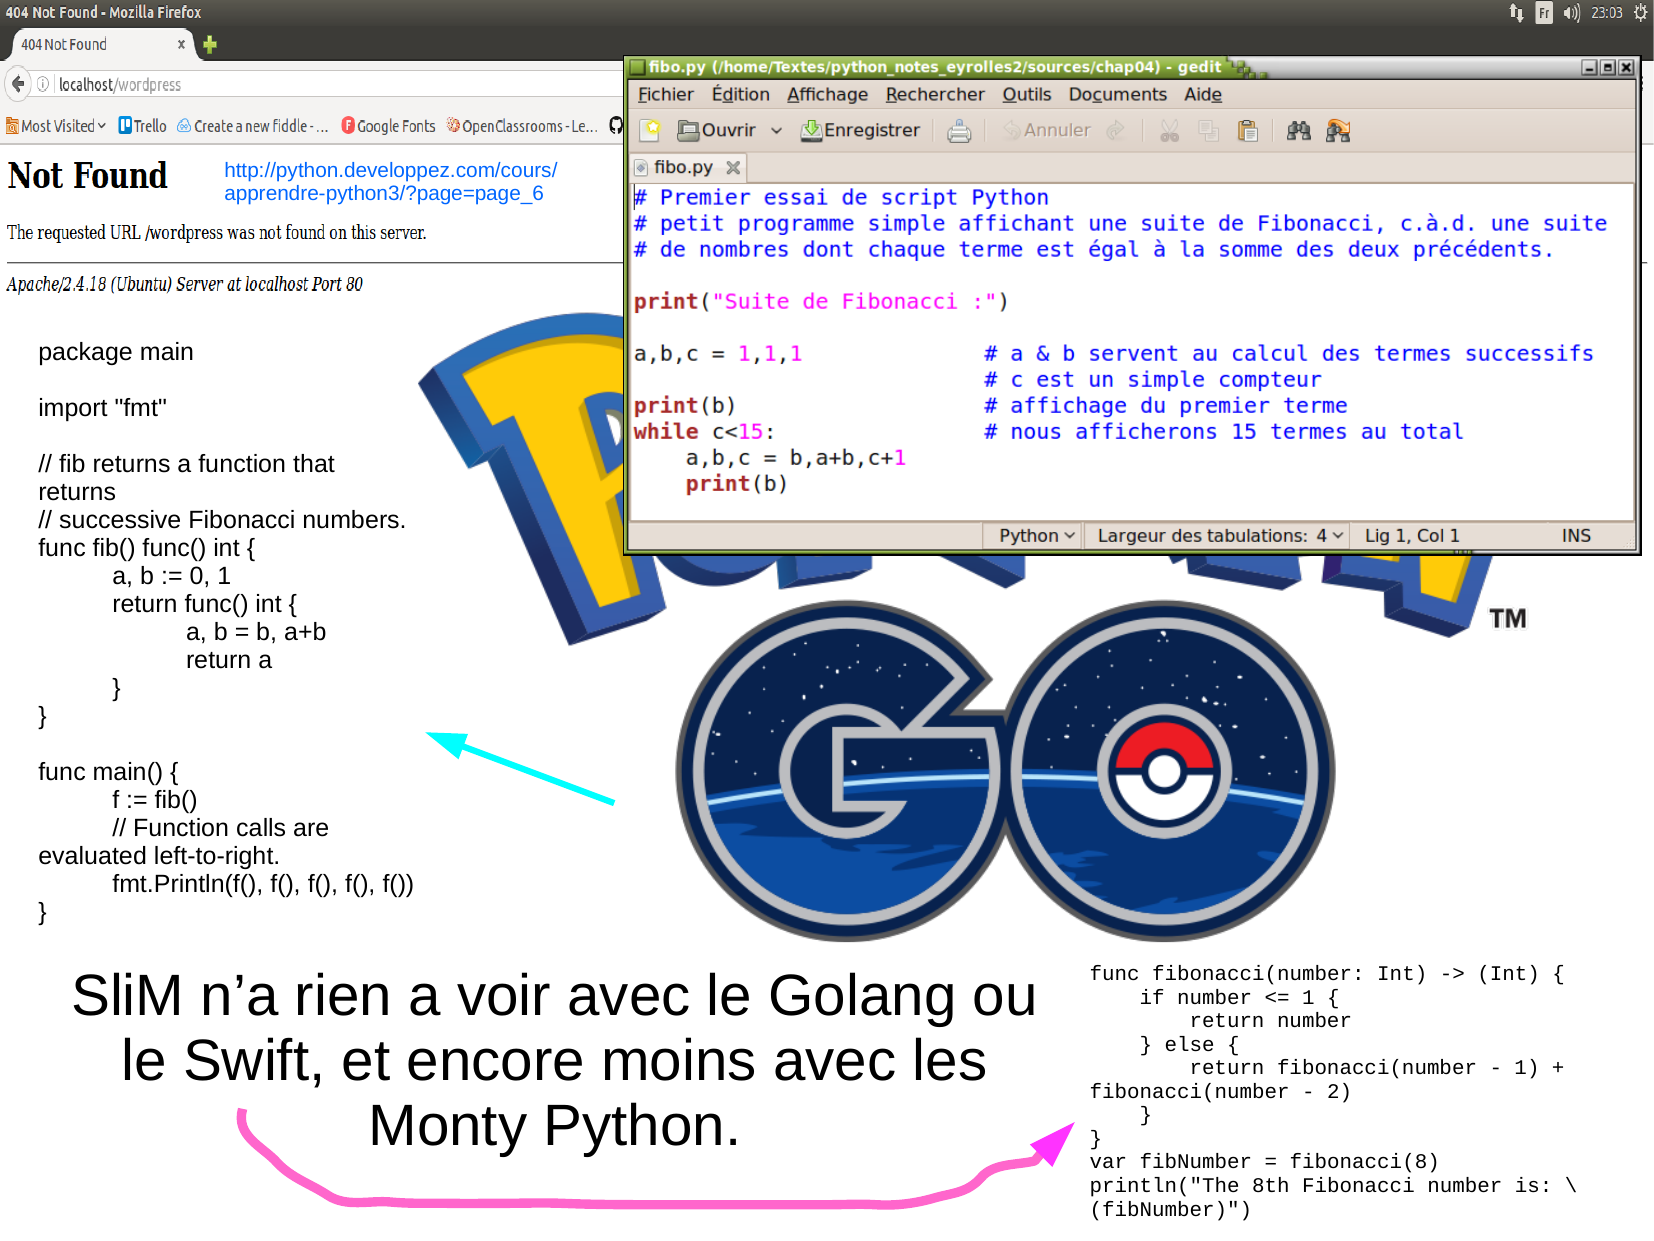

http://python.developpez.com/cours/apprendre-python3/?page=page_6
package main
import "fmt"
// fib returns a function that returns
// successive Fibonacci numbers.
func fib() func() int {
	a, b := 0, 1
	return func() int {
		a, b = b, a+b
		return a
	}
}
func main() {
	f := fib()
	// Function calls are evaluated left-to-right.
	fmt.Println(f(), f(), f(), f(), f())
}
func fibonacci(number: Int) -> (Int) {
 if number <= 1 {
 return number
 } else {
 return fibonacci(number - 1) + fibonacci(number - 2)
 }
}
var fibNumber = fibonacci(8)
println("The 8th Fibonacci number is: \(fibNumber)")
# SliM n’a rien a voir avec le Golang ou le Swift, et encore moins avec les Monty Python.